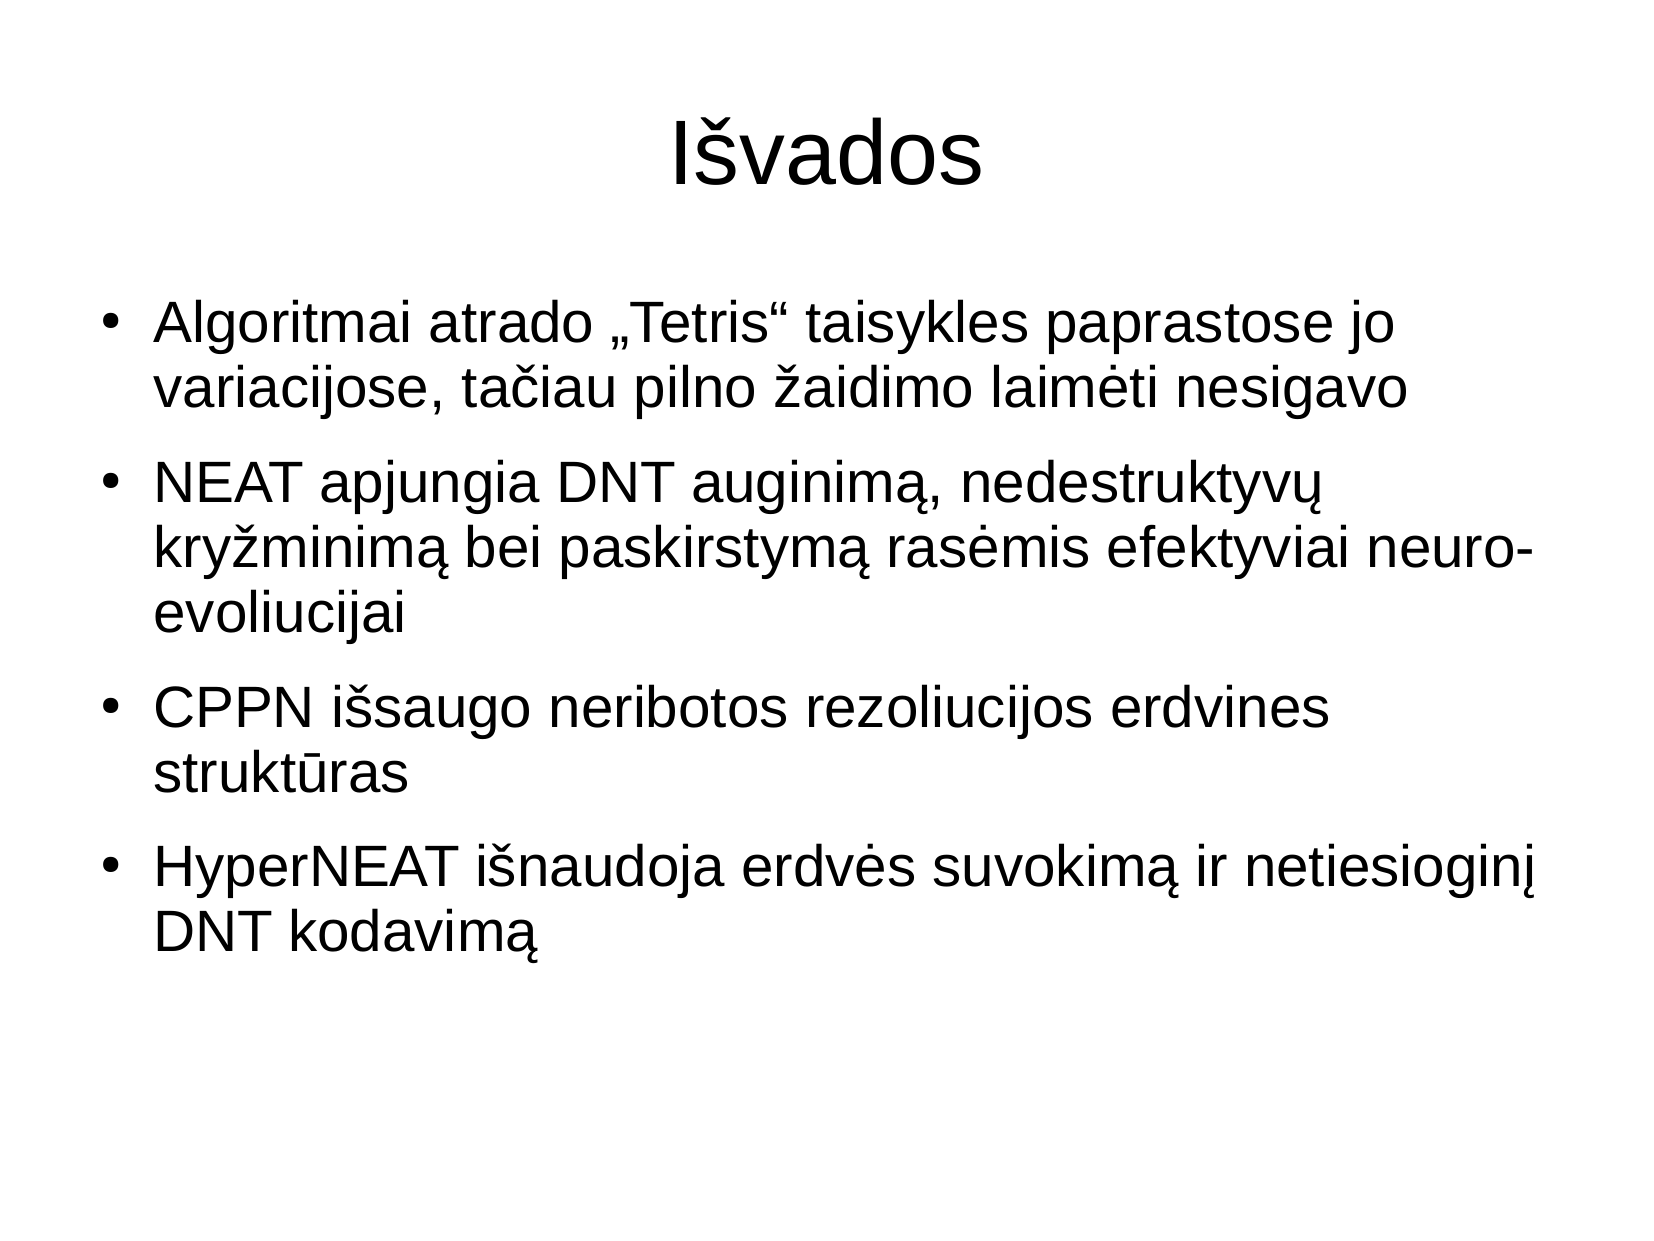

# Išvados
Algoritmai atrado „Tetris“ taisykles paprastose jo variacijose, tačiau pilno žaidimo laimėti nesigavo
NEAT apjungia DNT auginimą, nedestruktyvų kryžminimą bei paskirstymą rasėmis efektyviai neuro-evoliucijai
CPPN išsaugo neribotos rezoliucijos erdvines struktūras
HyperNEAT išnaudoja erdvės suvokimą ir netiesioginį DNT kodavimą